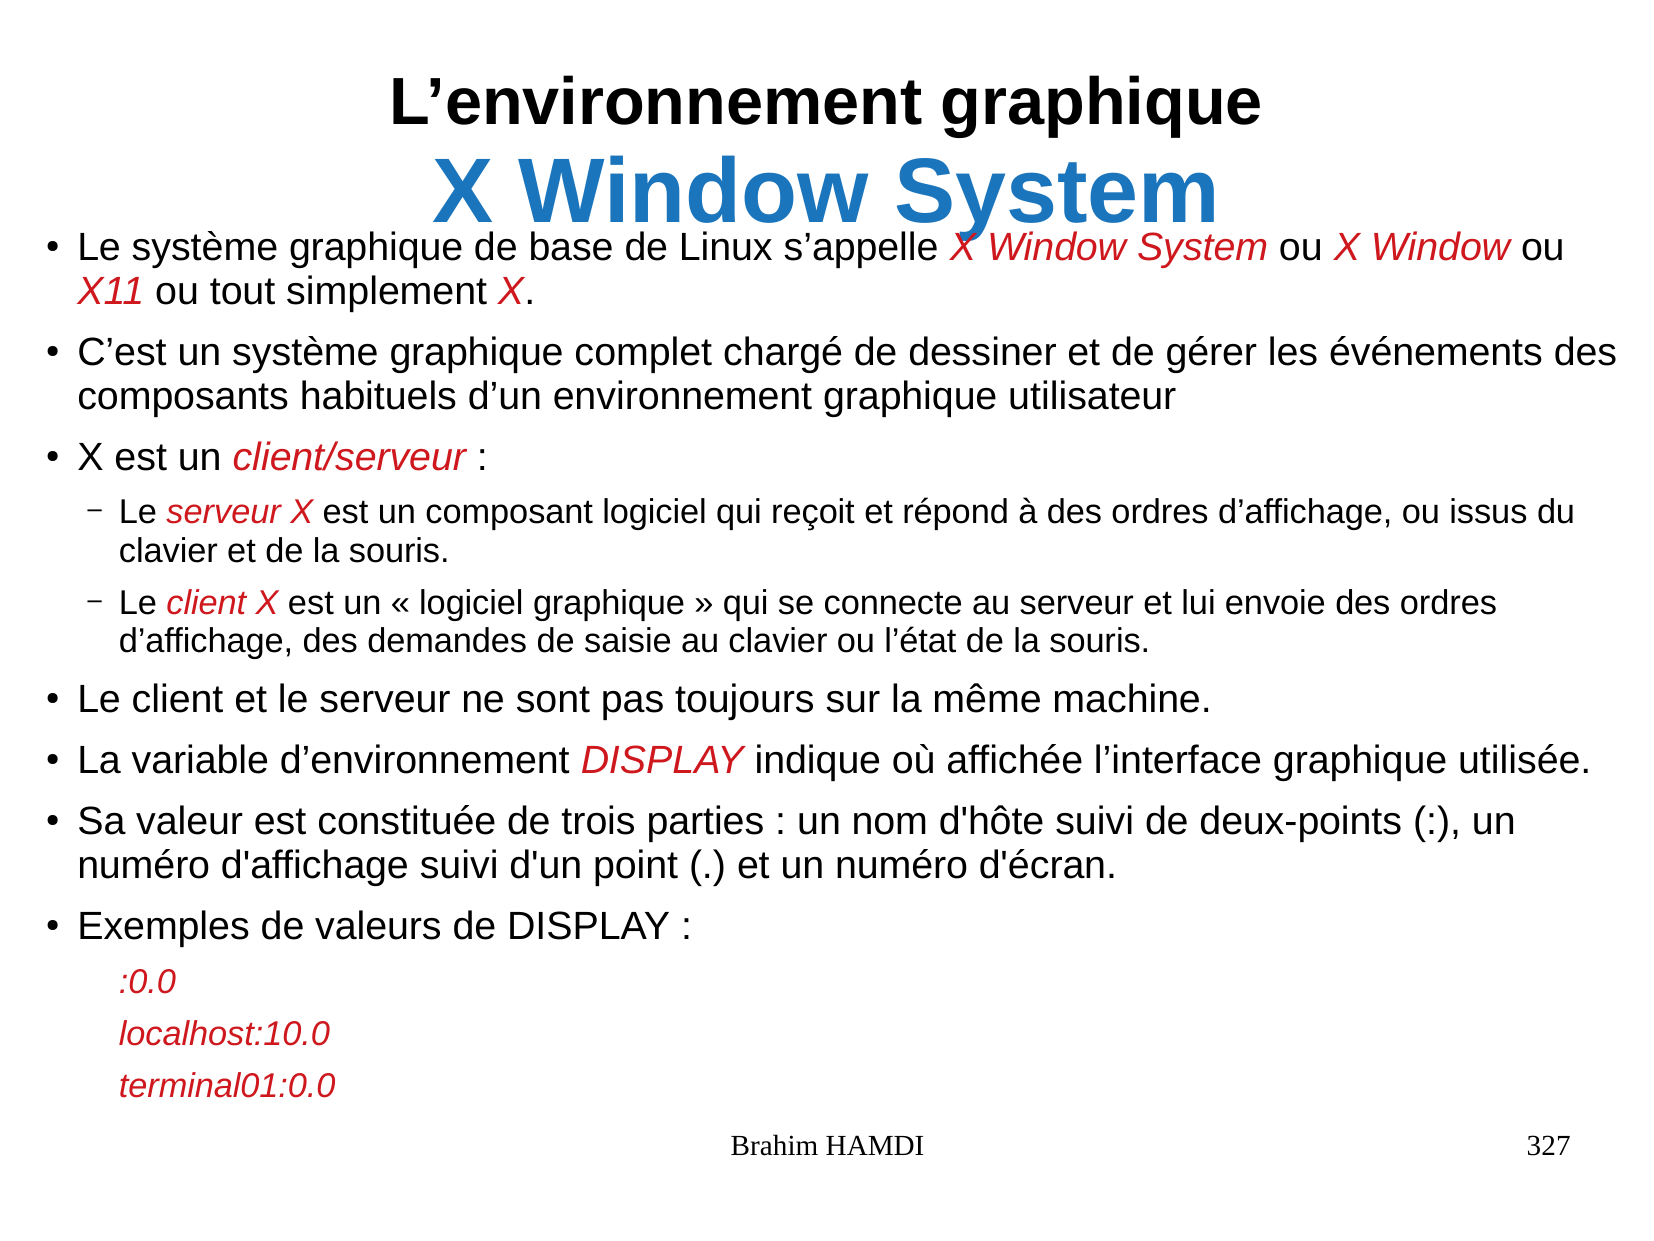

# L’environnement graphique X Window System
Le système graphique de base de Linux s’appelle X Window System ou X Window ou X11 ou tout simplement X.
C’est un système graphique complet chargé de dessiner et de gérer les événements des composants habituels d’un environnement graphique utilisateur
X est un client/serveur :
Le serveur X est un composant logiciel qui reçoit et répond à des ordres d’affichage, ou issus du clavier et de la souris.
Le client X est un « logiciel graphique » qui se connecte au serveur et lui envoie des ordres d’affichage, des demandes de saisie au clavier ou l’état de la souris.
Le client et le serveur ne sont pas toujours sur la même machine.
La variable d’environnement DISPLAY indique où affichée l’interface graphique utilisée.
Sa valeur est constituée de trois parties : un nom d'hôte suivi de deux-points (:), un numéro d'affichage suivi d'un point (.) et un numéro d'écran.
Exemples de valeurs de DISPLAY :
:0.0
localhost:10.0
terminal01:0.0
Brahim HAMDI
327